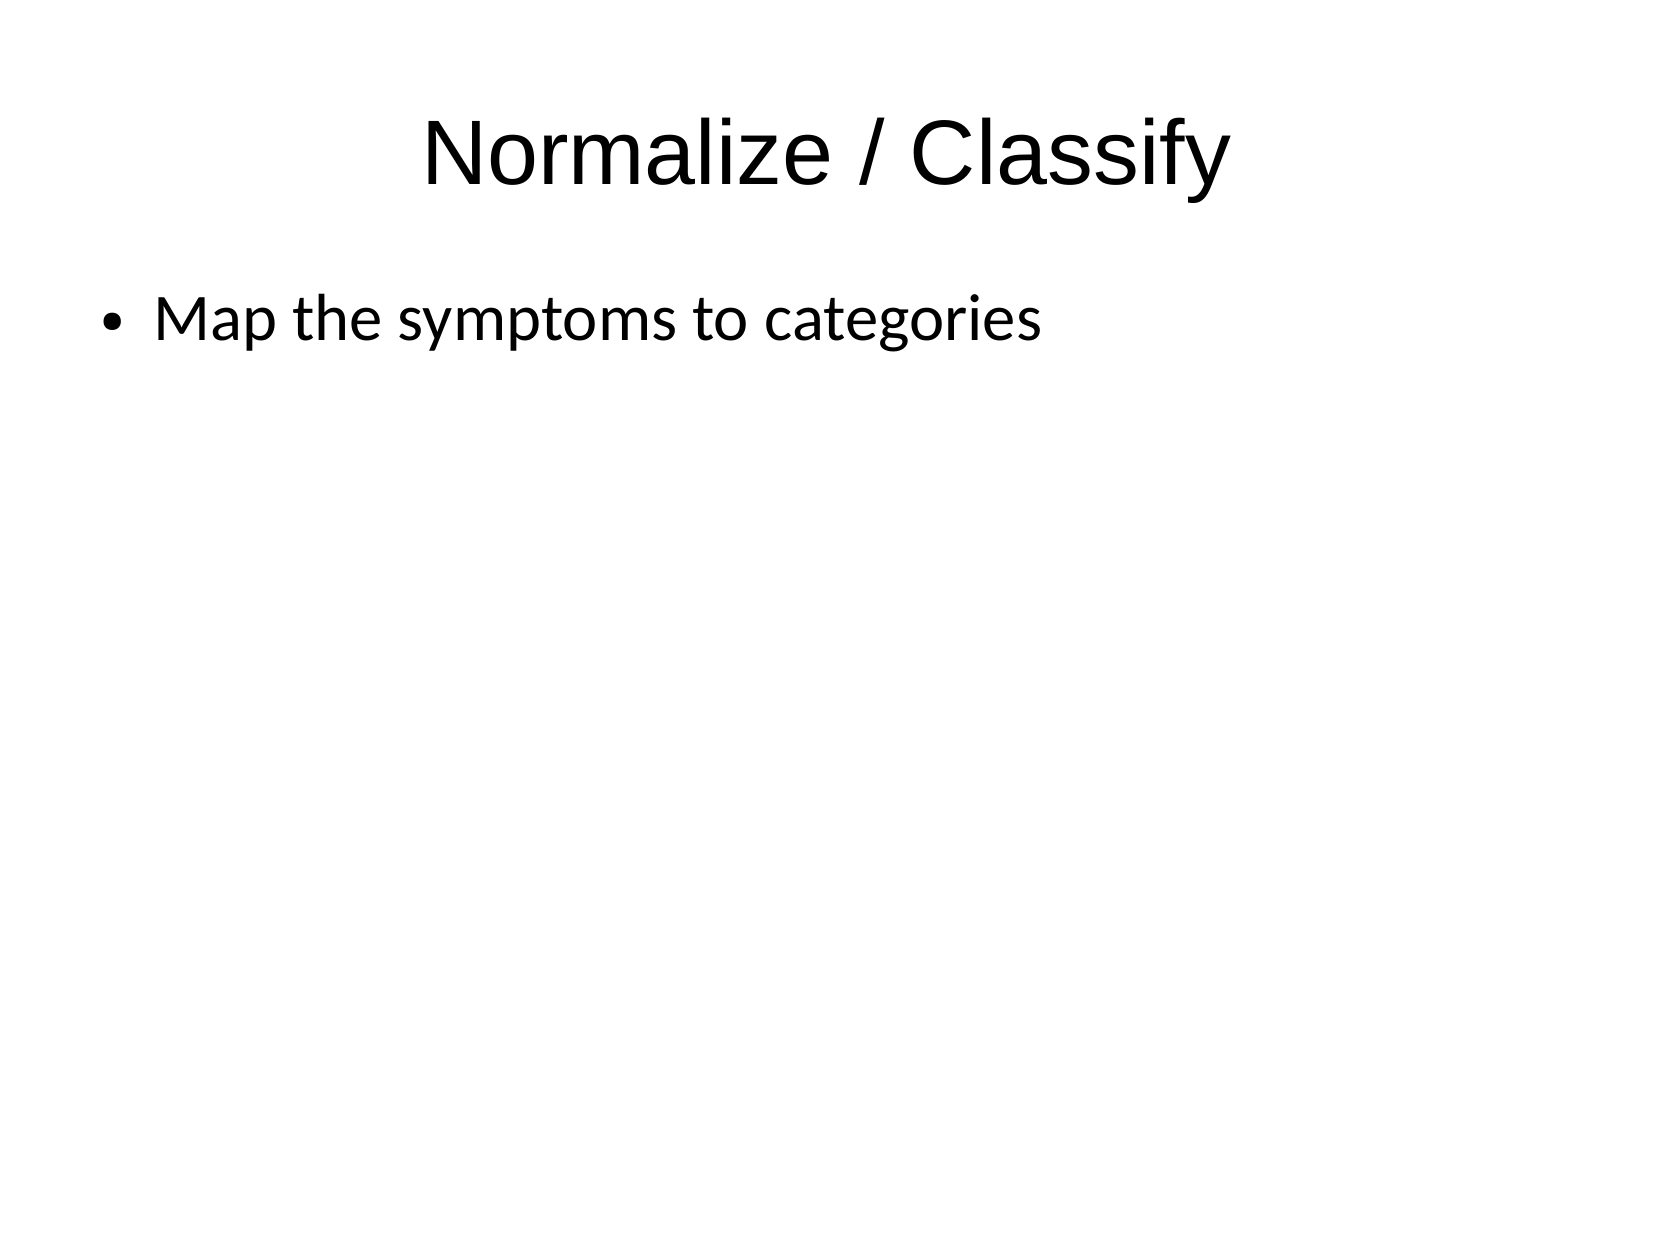

# Normalize / Classify
Map the symptoms to categories